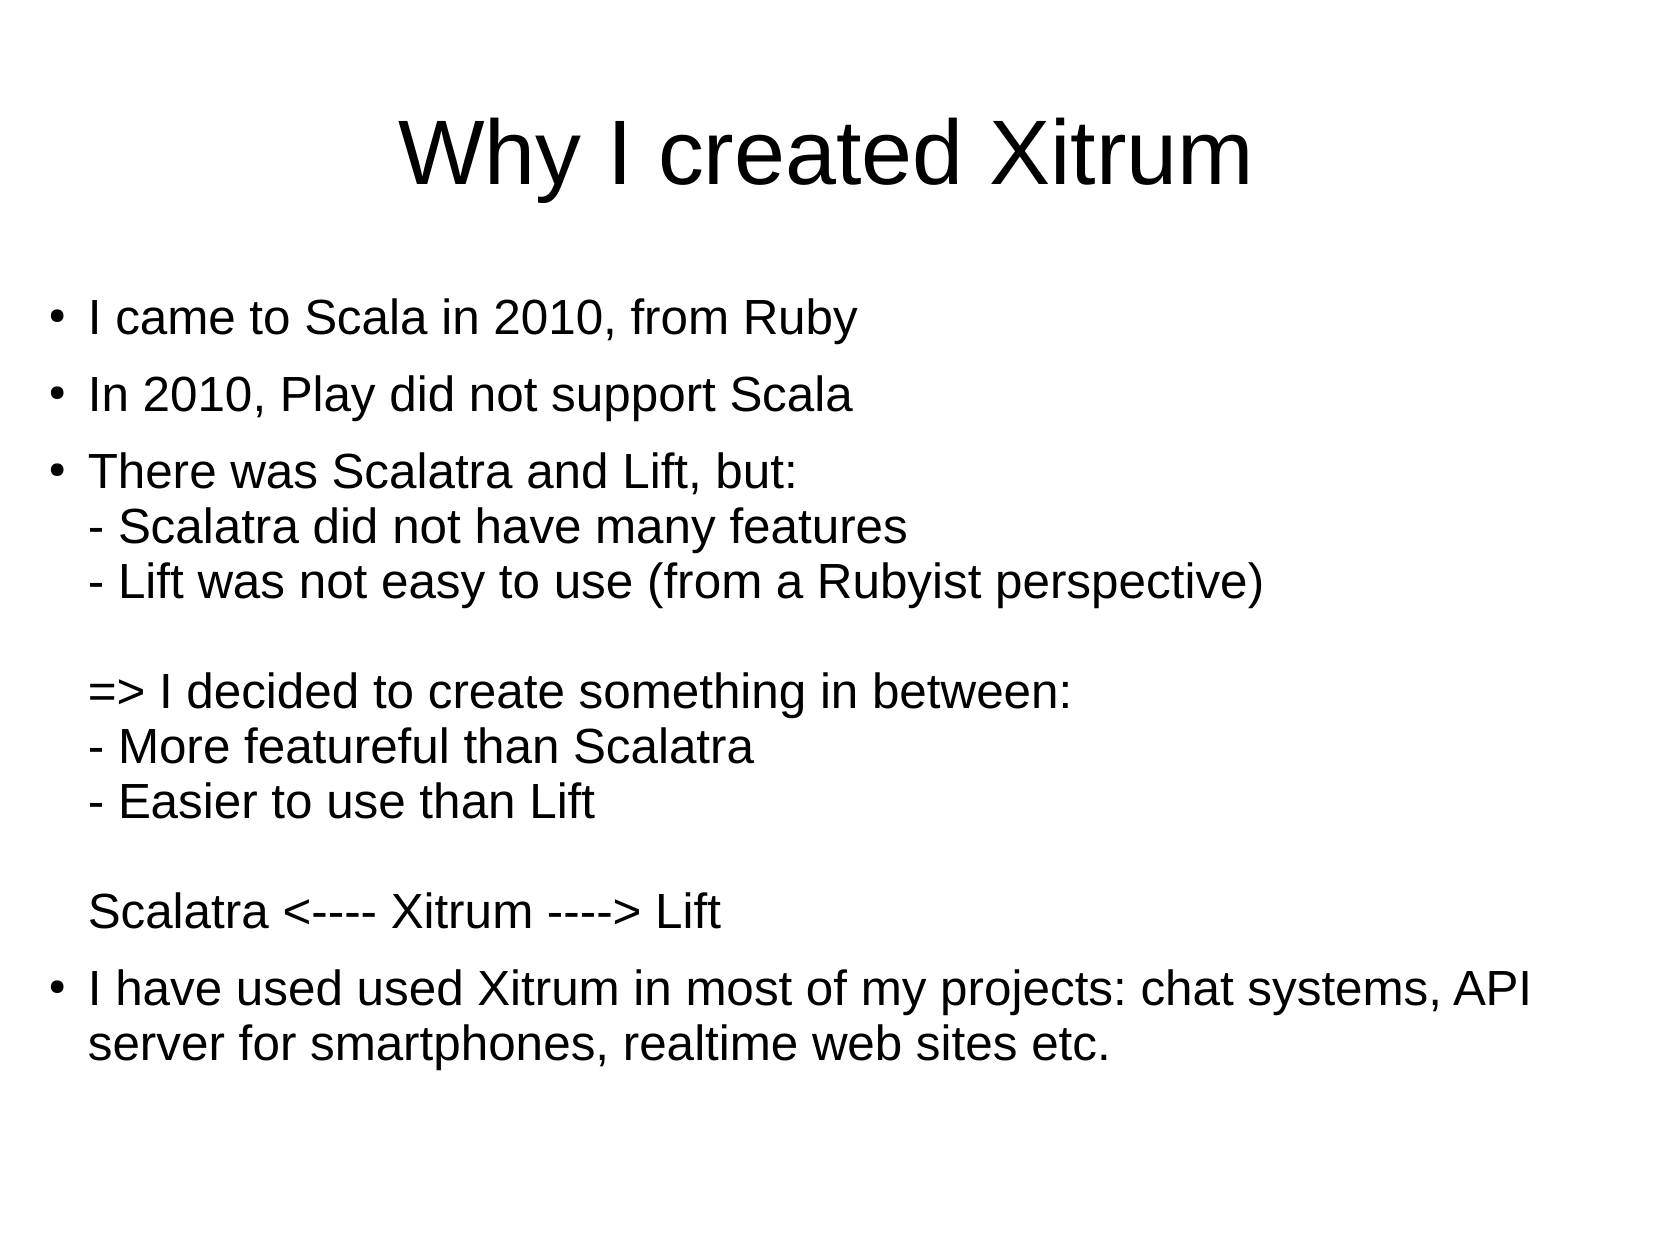

# Why I created Xitrum
I came to Scala in 2010, from Ruby
In 2010, Play did not support Scala
There was Scalatra and Lift, but:
- Scalatra did not have many features
- Lift was not easy to use (from a Rubyist perspective)
=> I decided to create something in between:
- More featureful than Scalatra
- Easier to use than Lift
Scalatra <---- Xitrum ----> Lift
I have used used Xitrum in most of my projects: chat systems, API server for smartphones, realtime web sites etc.